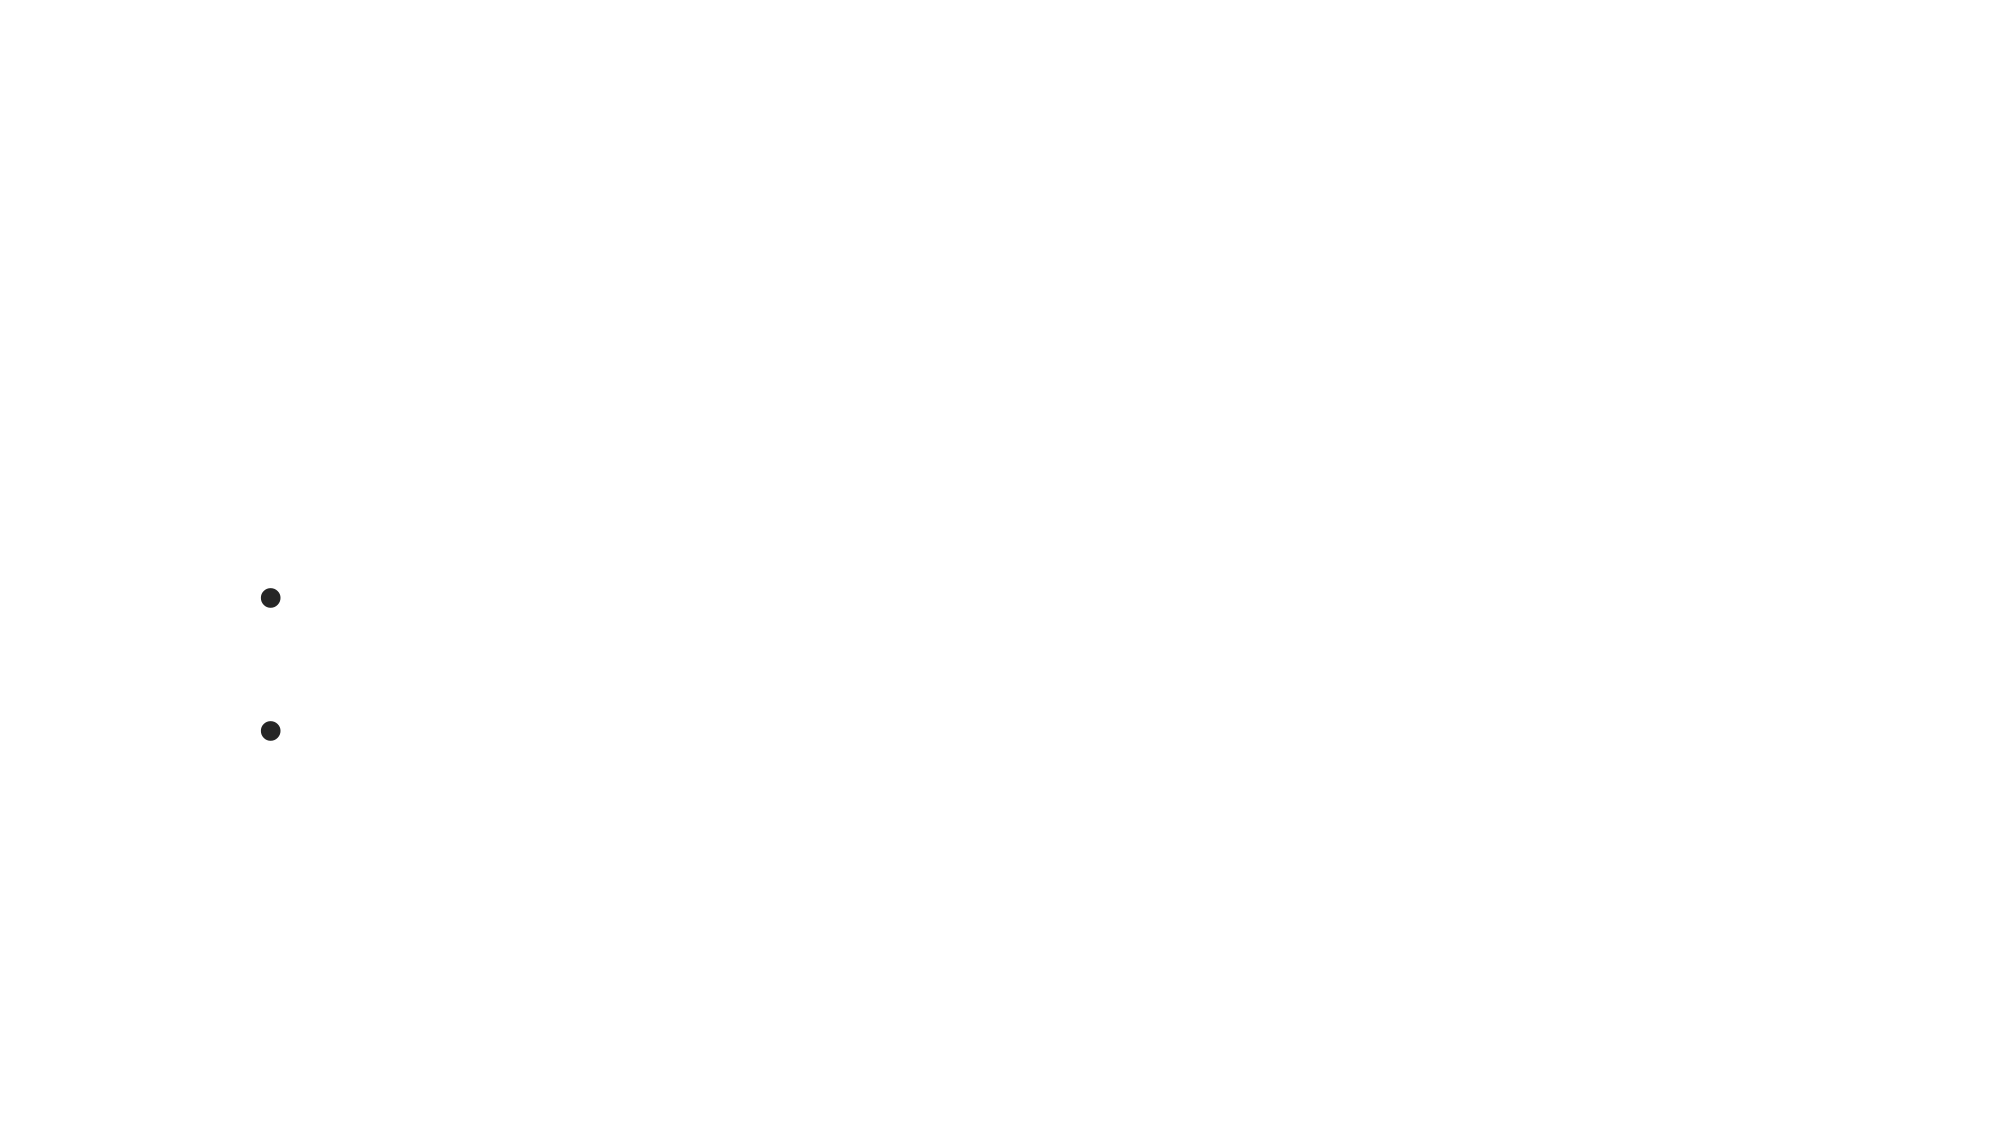

# Konkurencja
Główną konkurencją dla RN jest Flutter, czyli SDK od Google
Flutter używa języka Dart, przez co nauka będzie cięższa niż w przypadku RN